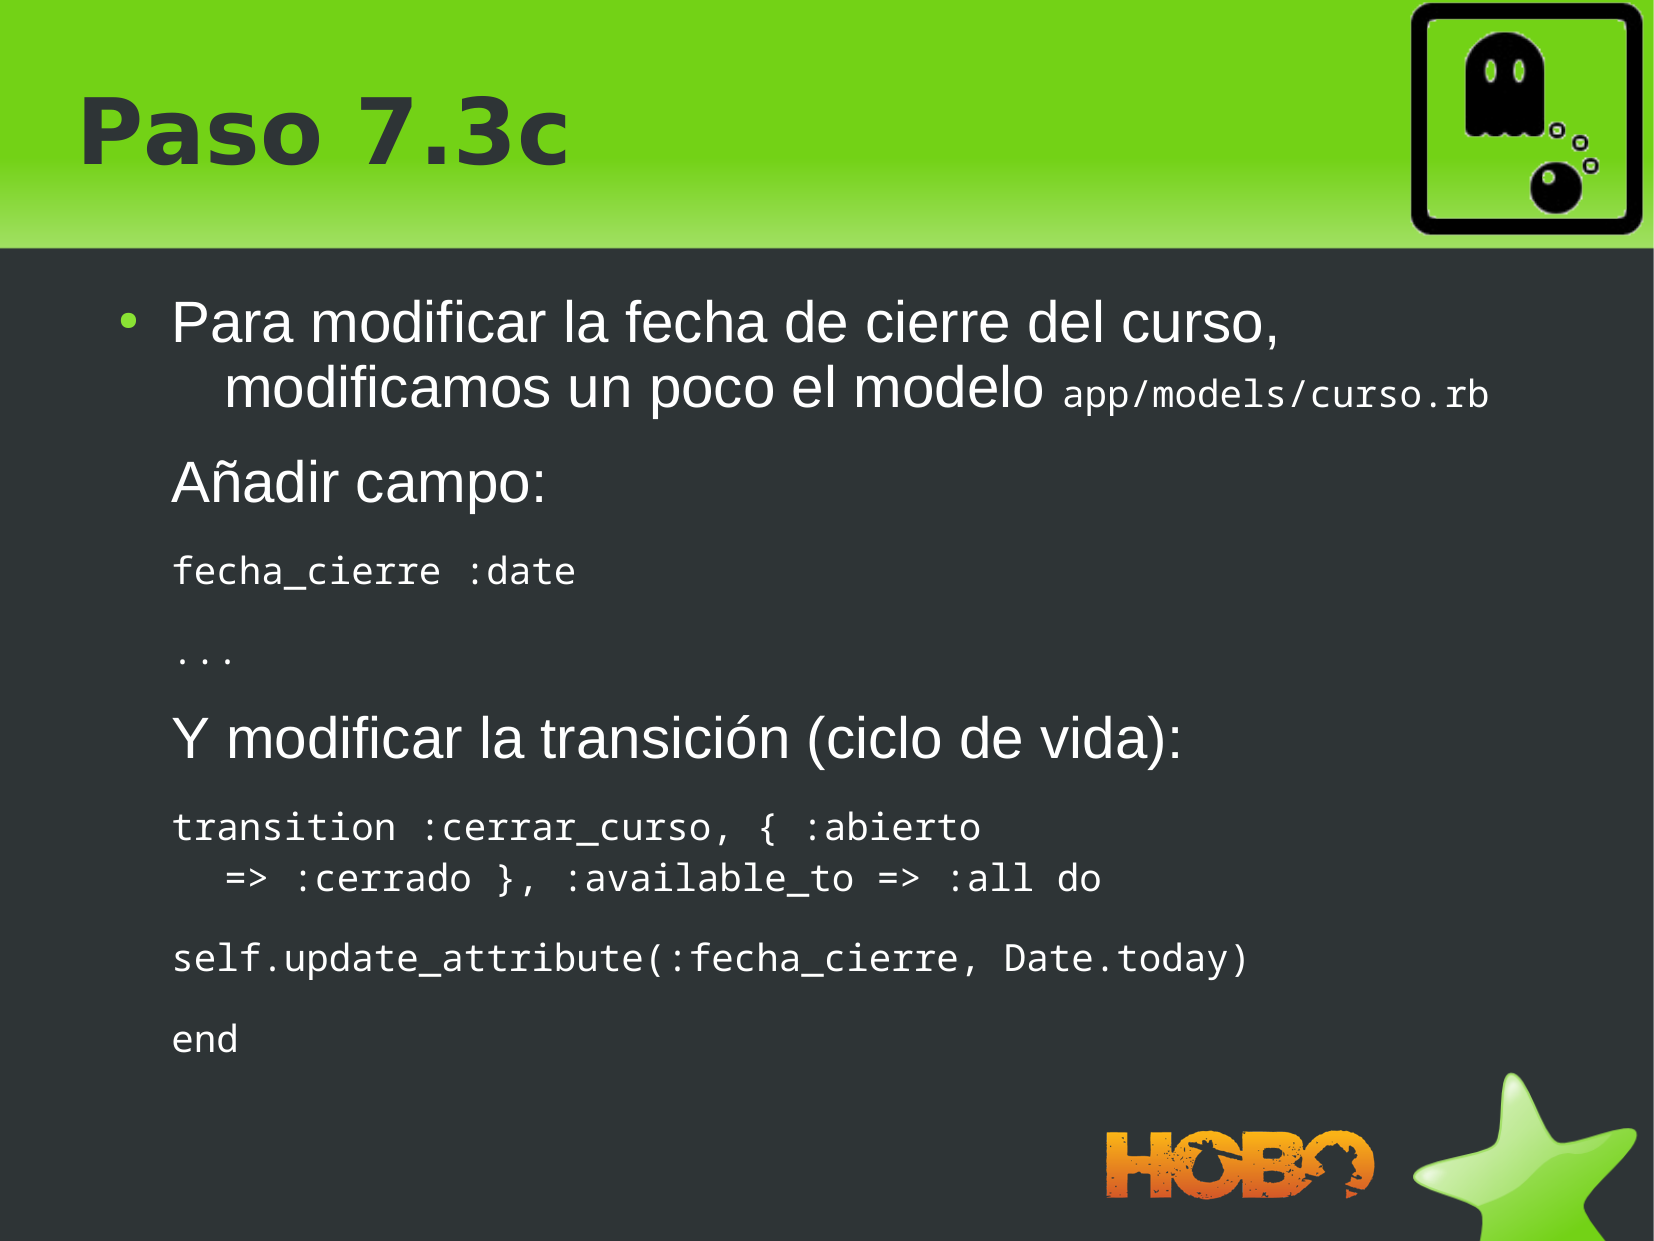

# Paso 7.3c
Para modificar la fecha de cierre del curso, modificamos un poco el modelo app/models/curso.rb
Añadir campo:
fecha_cierre :date
...
Y modificar la transición (ciclo de vida):
transition :cerrar_curso, { :abierto => :cerrado }, :available_to => :all do
self.update_attribute(:fecha_cierre, Date.today)
end